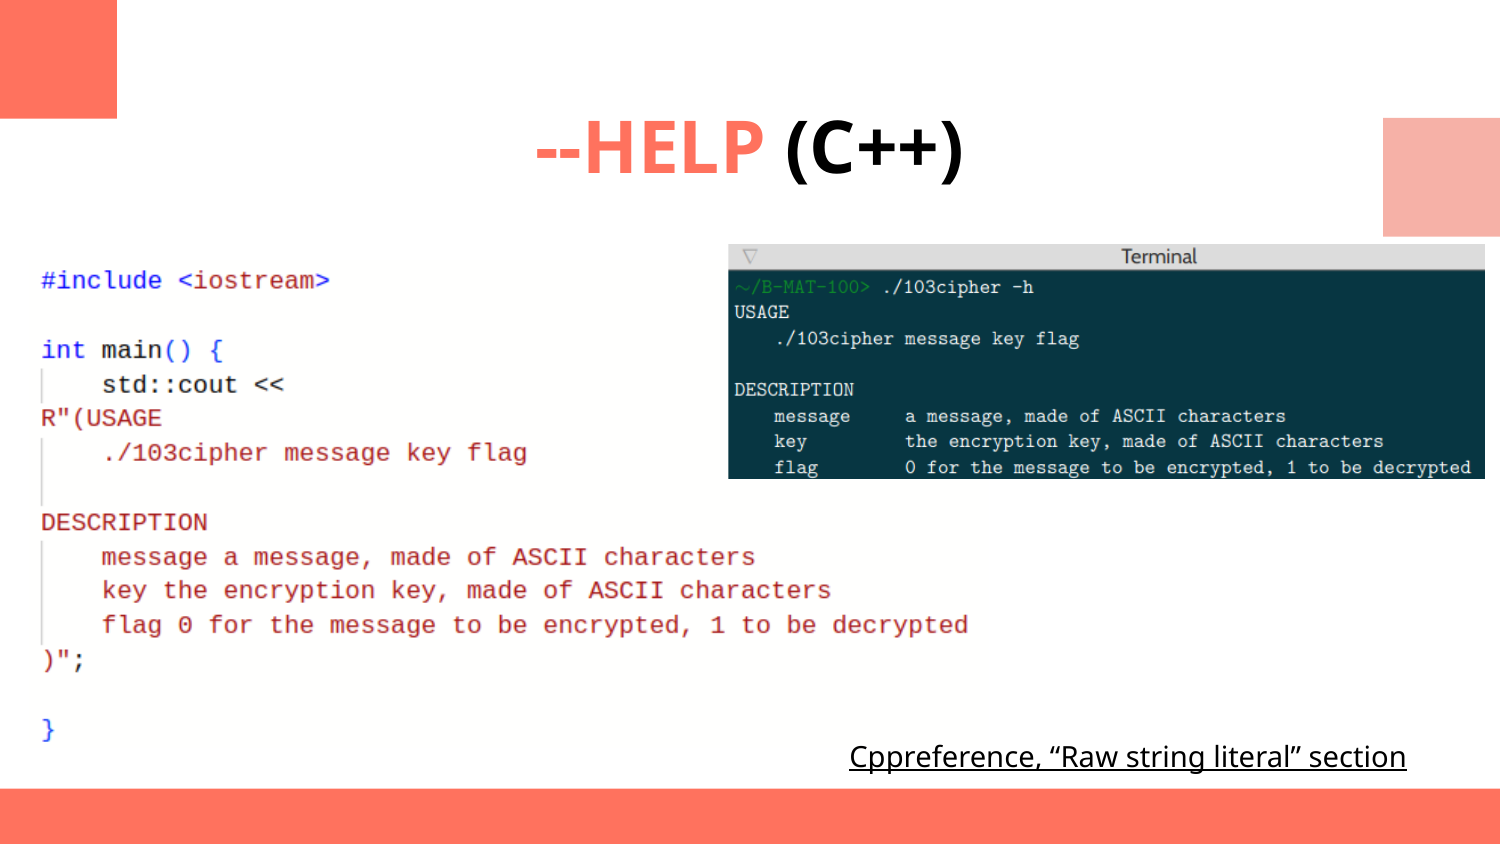

# --HELP (C++)
Cppreference, “Raw string literal” section